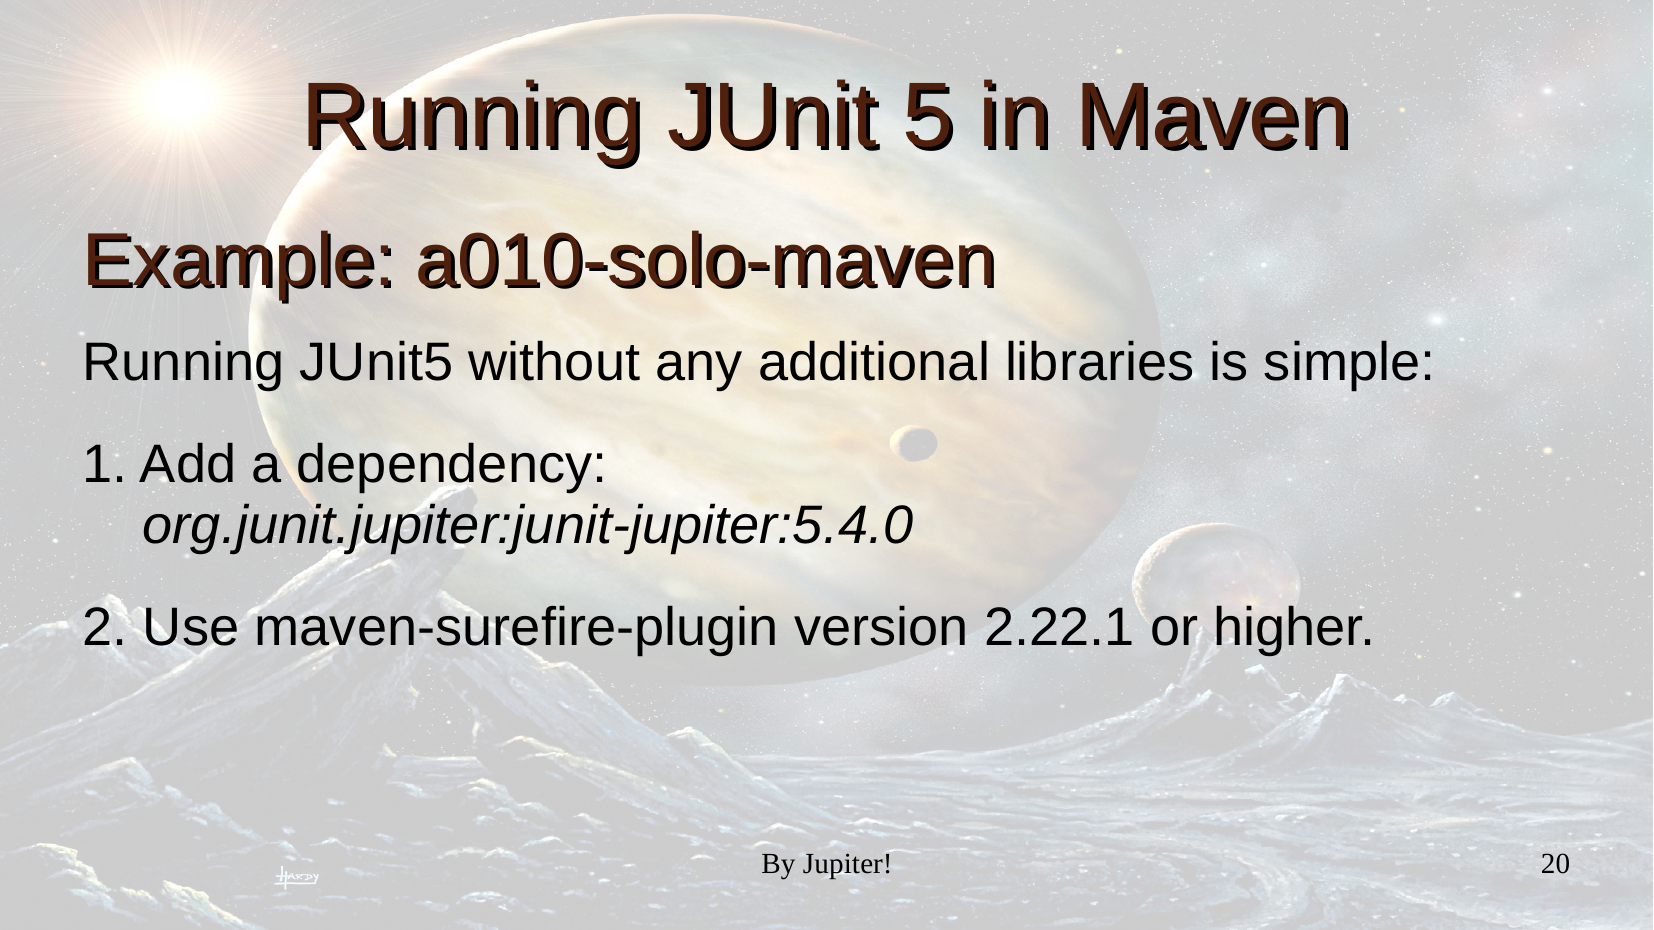

# Running JUnit 5 in Maven
Example: a010-solo-maven
Running JUnit5 without any additional libraries is simple:
1. Add a dependency:
 org.junit.jupiter:junit-jupiter:5.4.0
2. Use maven-surefire-plugin version 2.22.1 or higher.
By Jupiter!